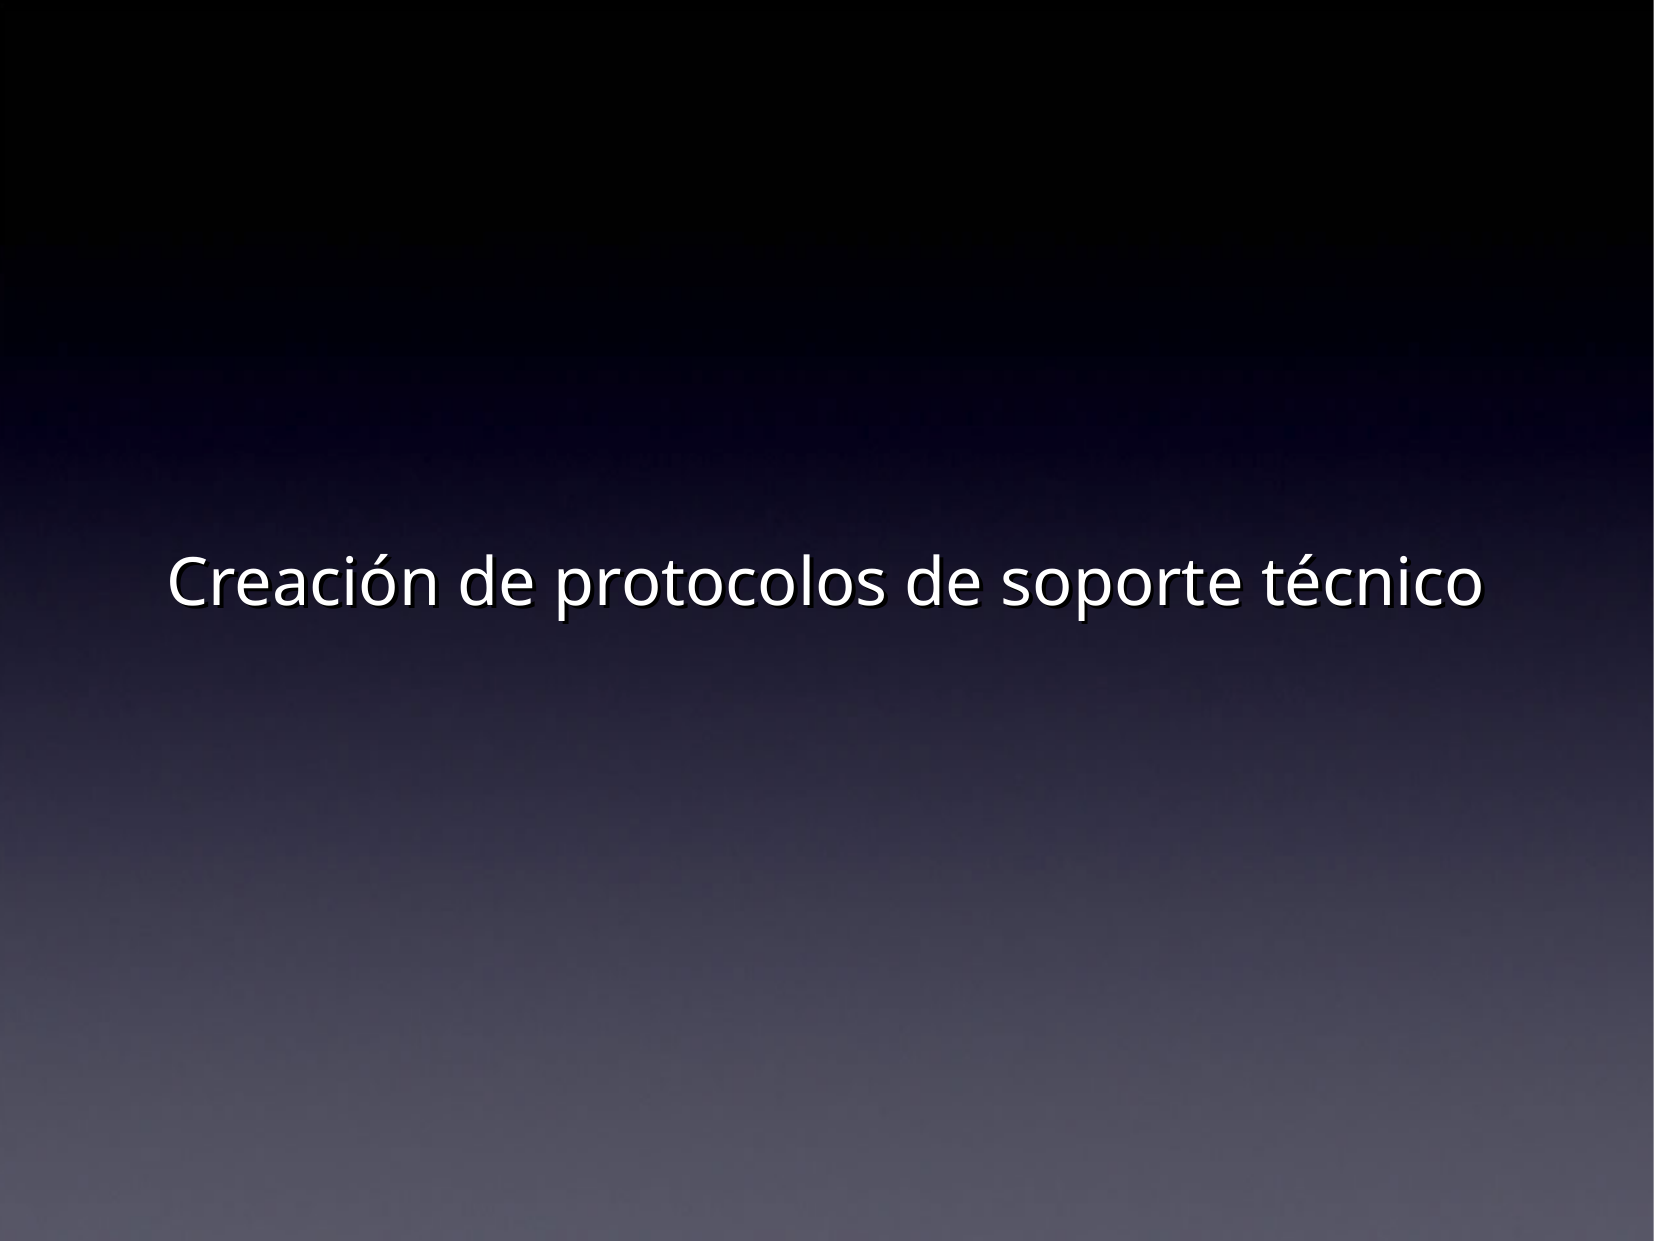

# Creación de protocolos de soporte técnico